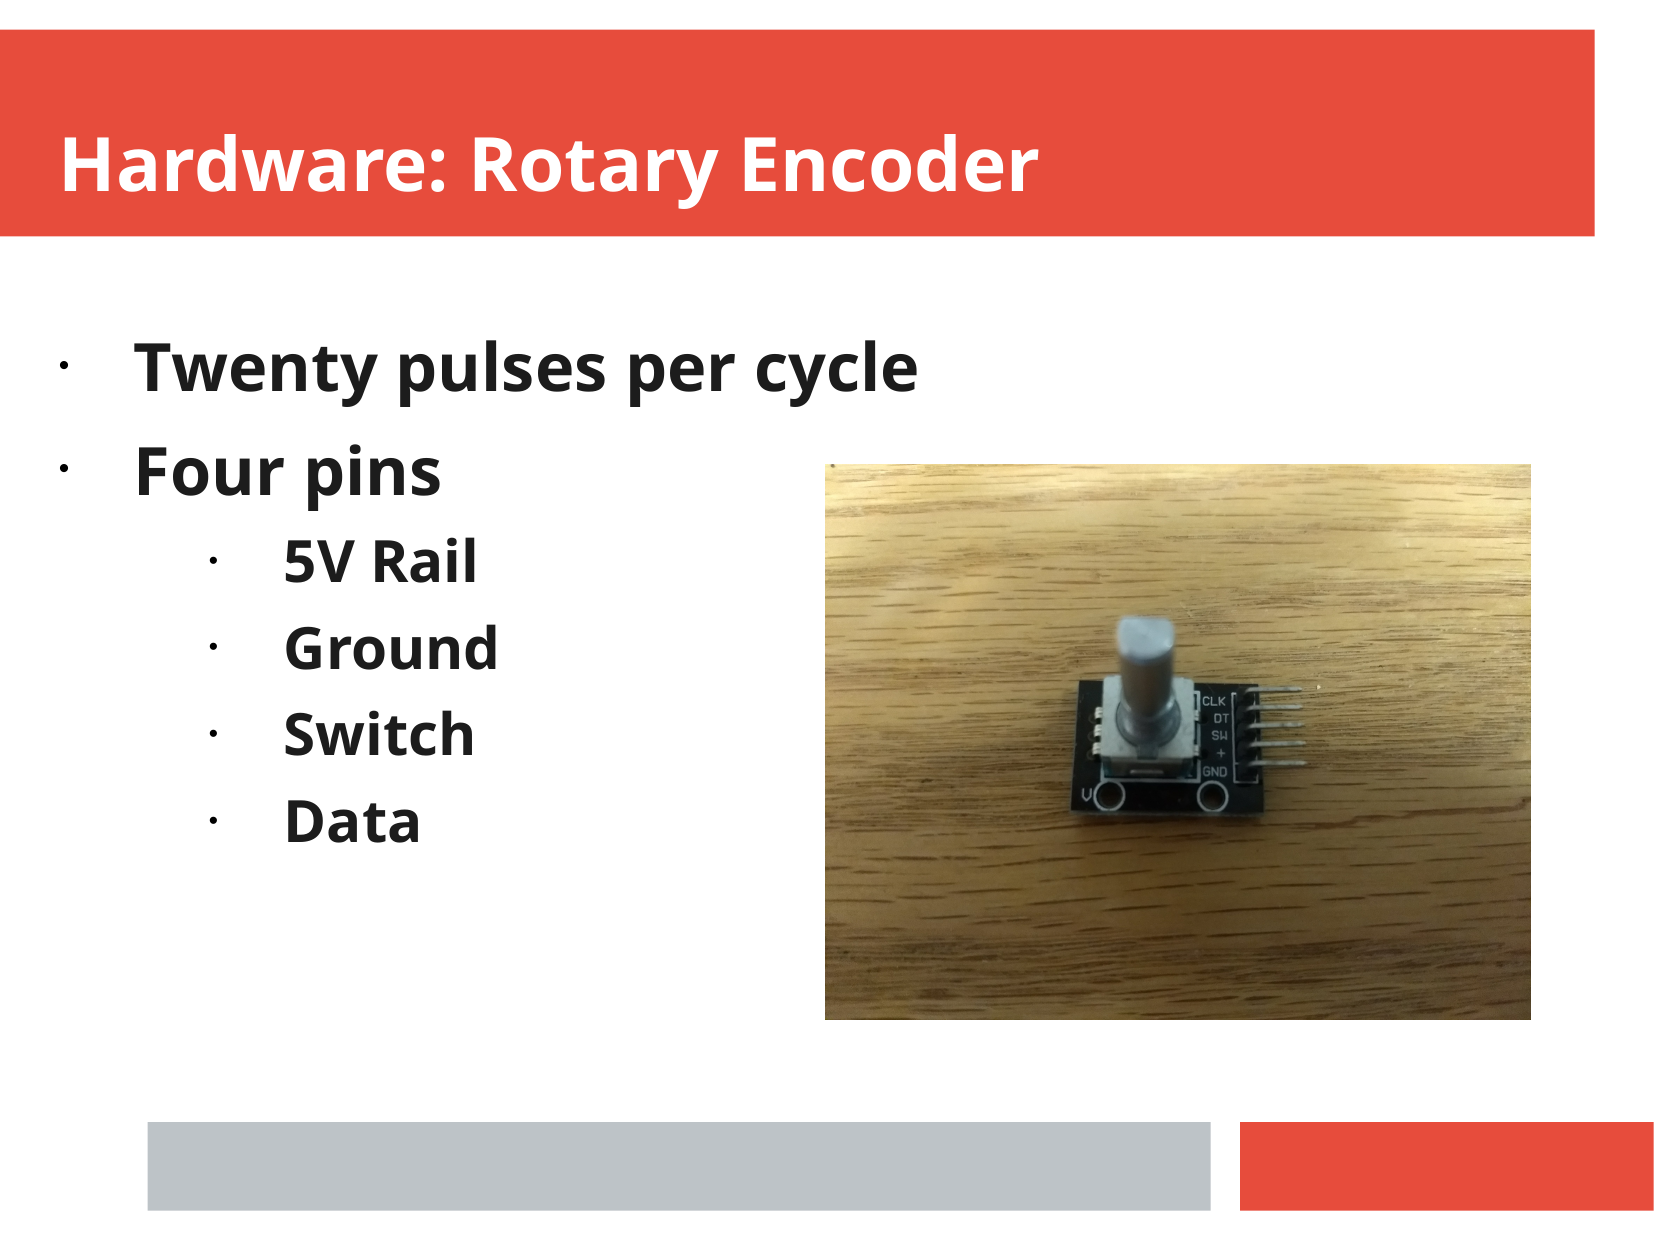

# Hardware: Rotary Encoder
Twenty pulses per cycle
Four pins
5V Rail
Ground
Switch
Data